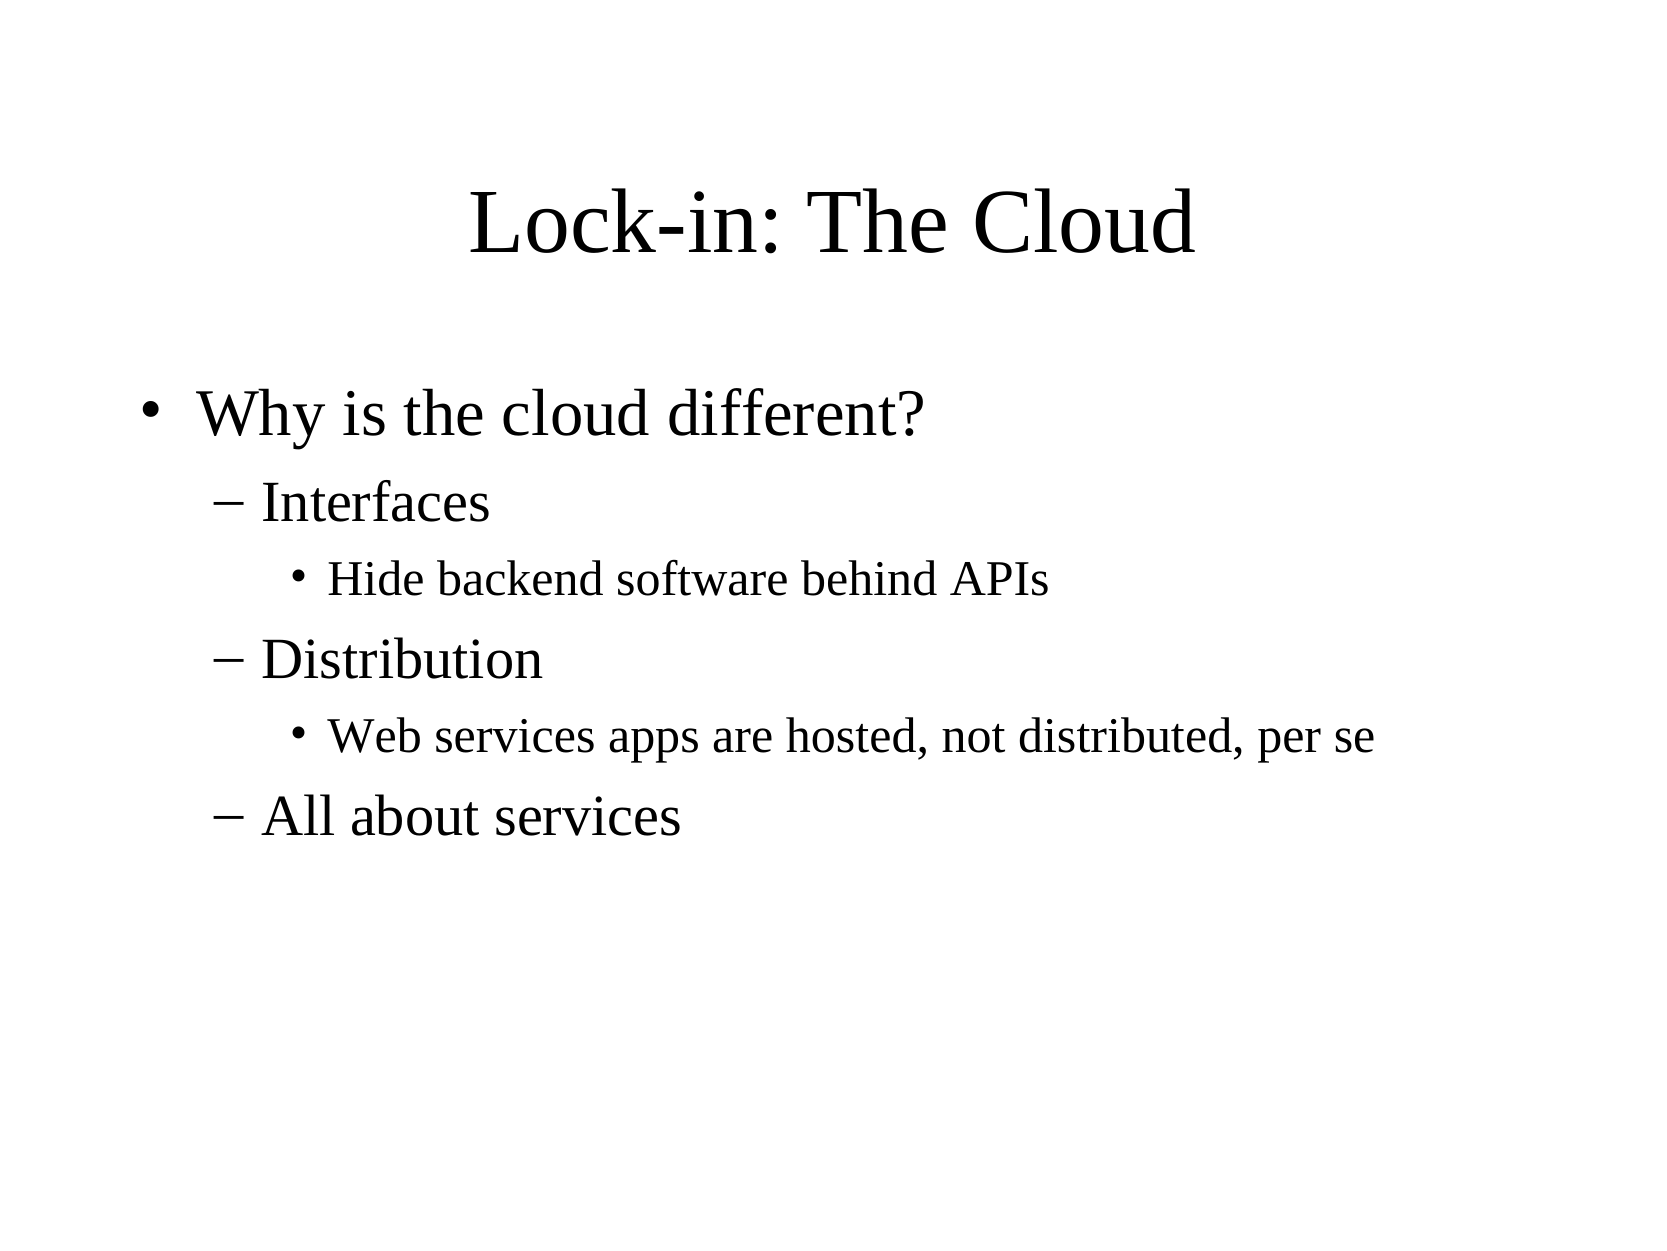

# Lock-in: The Cloud
Why is the cloud different?
Interfaces
Hide backend software behind APIs
Distribution
Web services apps are hosted, not distributed, per se
All about services